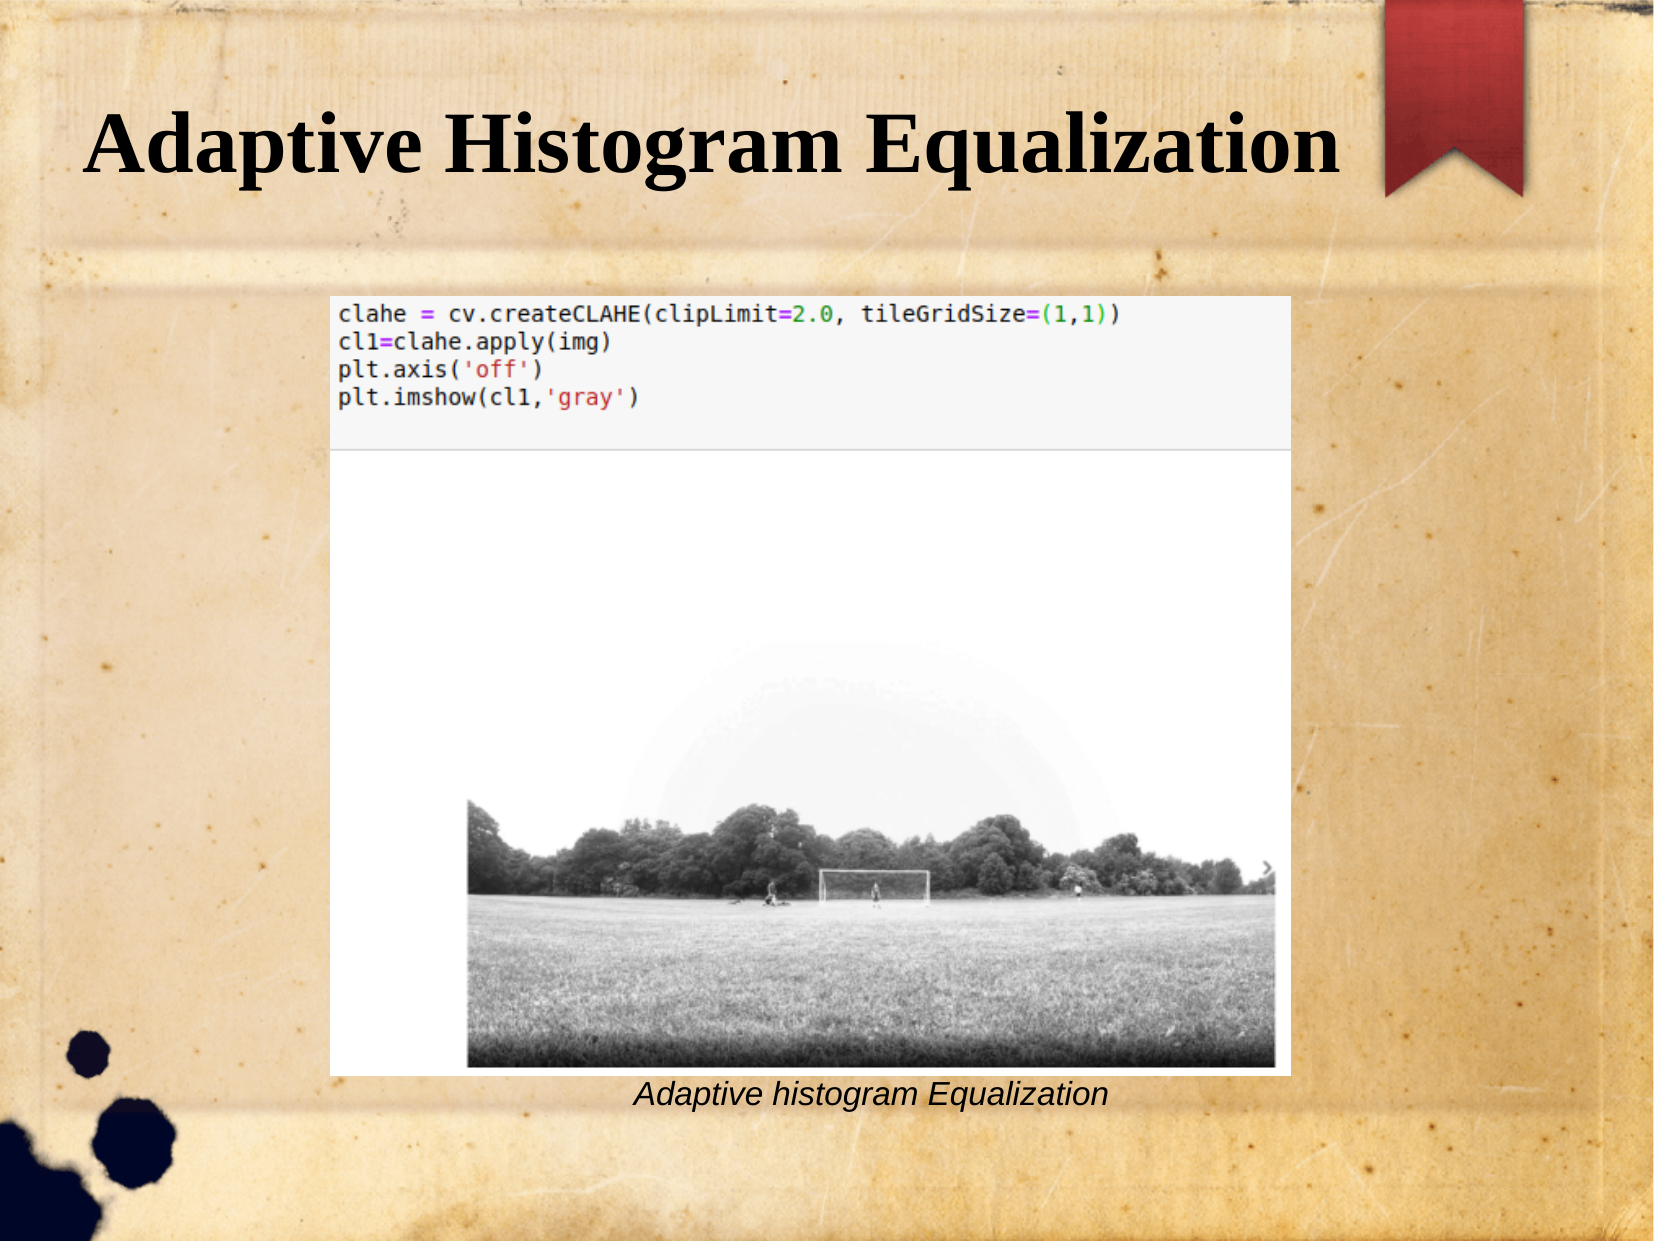

# Adaptive Histogram Equalization
Adaptive histogram Equalization